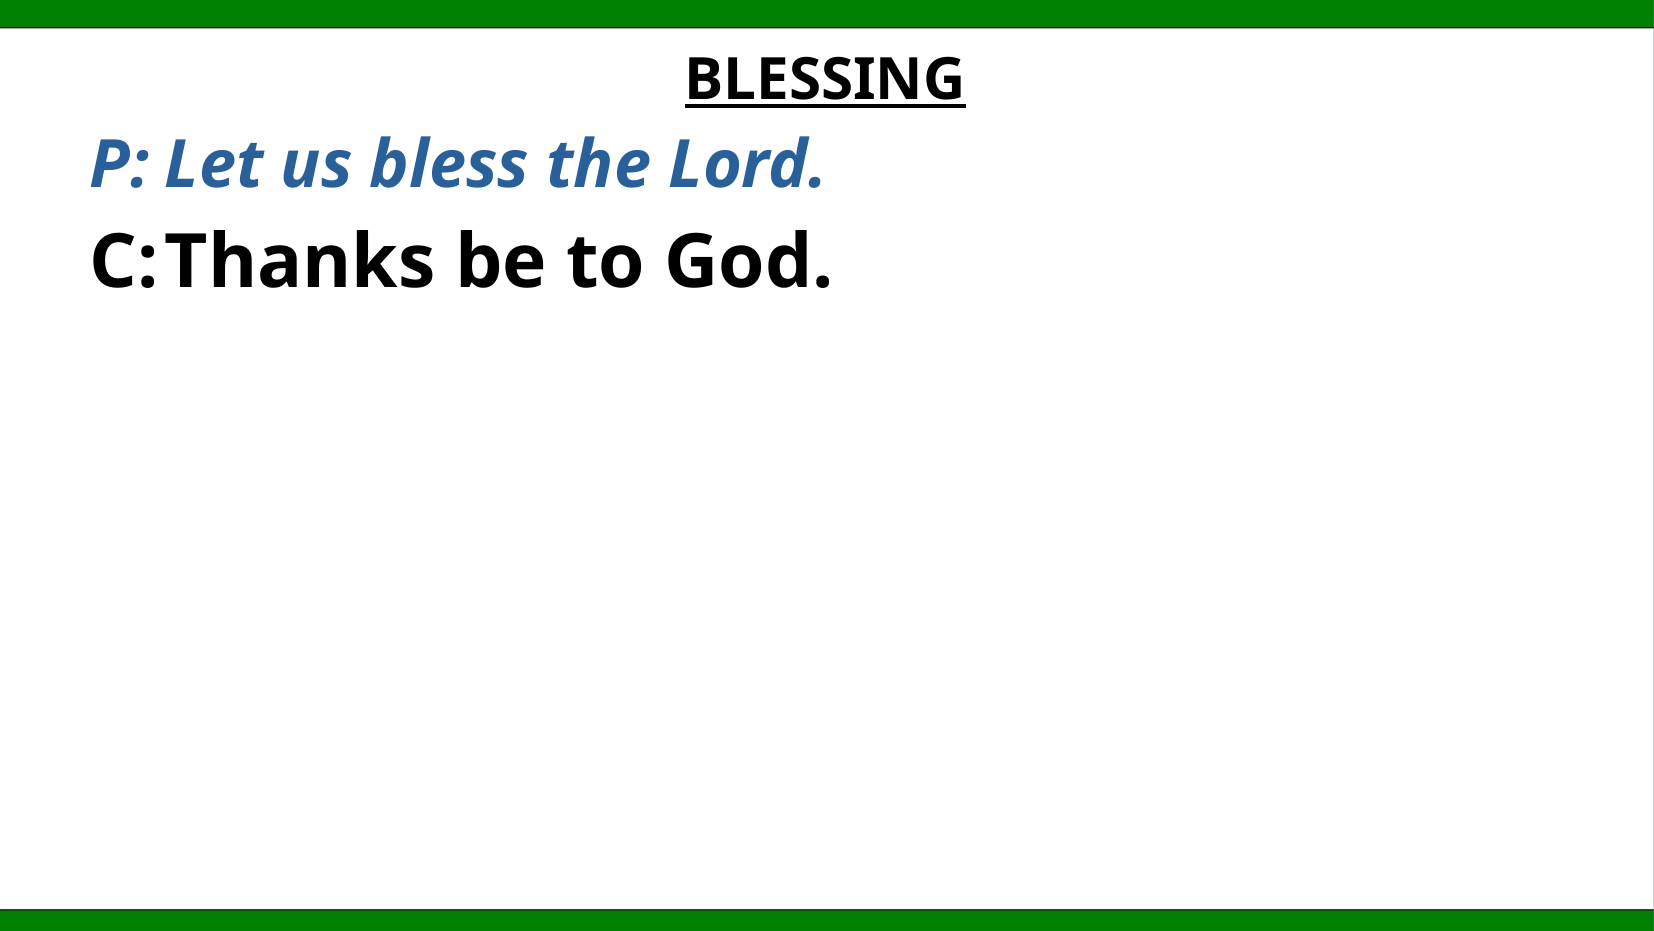

BLESSING
P:	Let us bless the Lord.
C:	Thanks be to God.